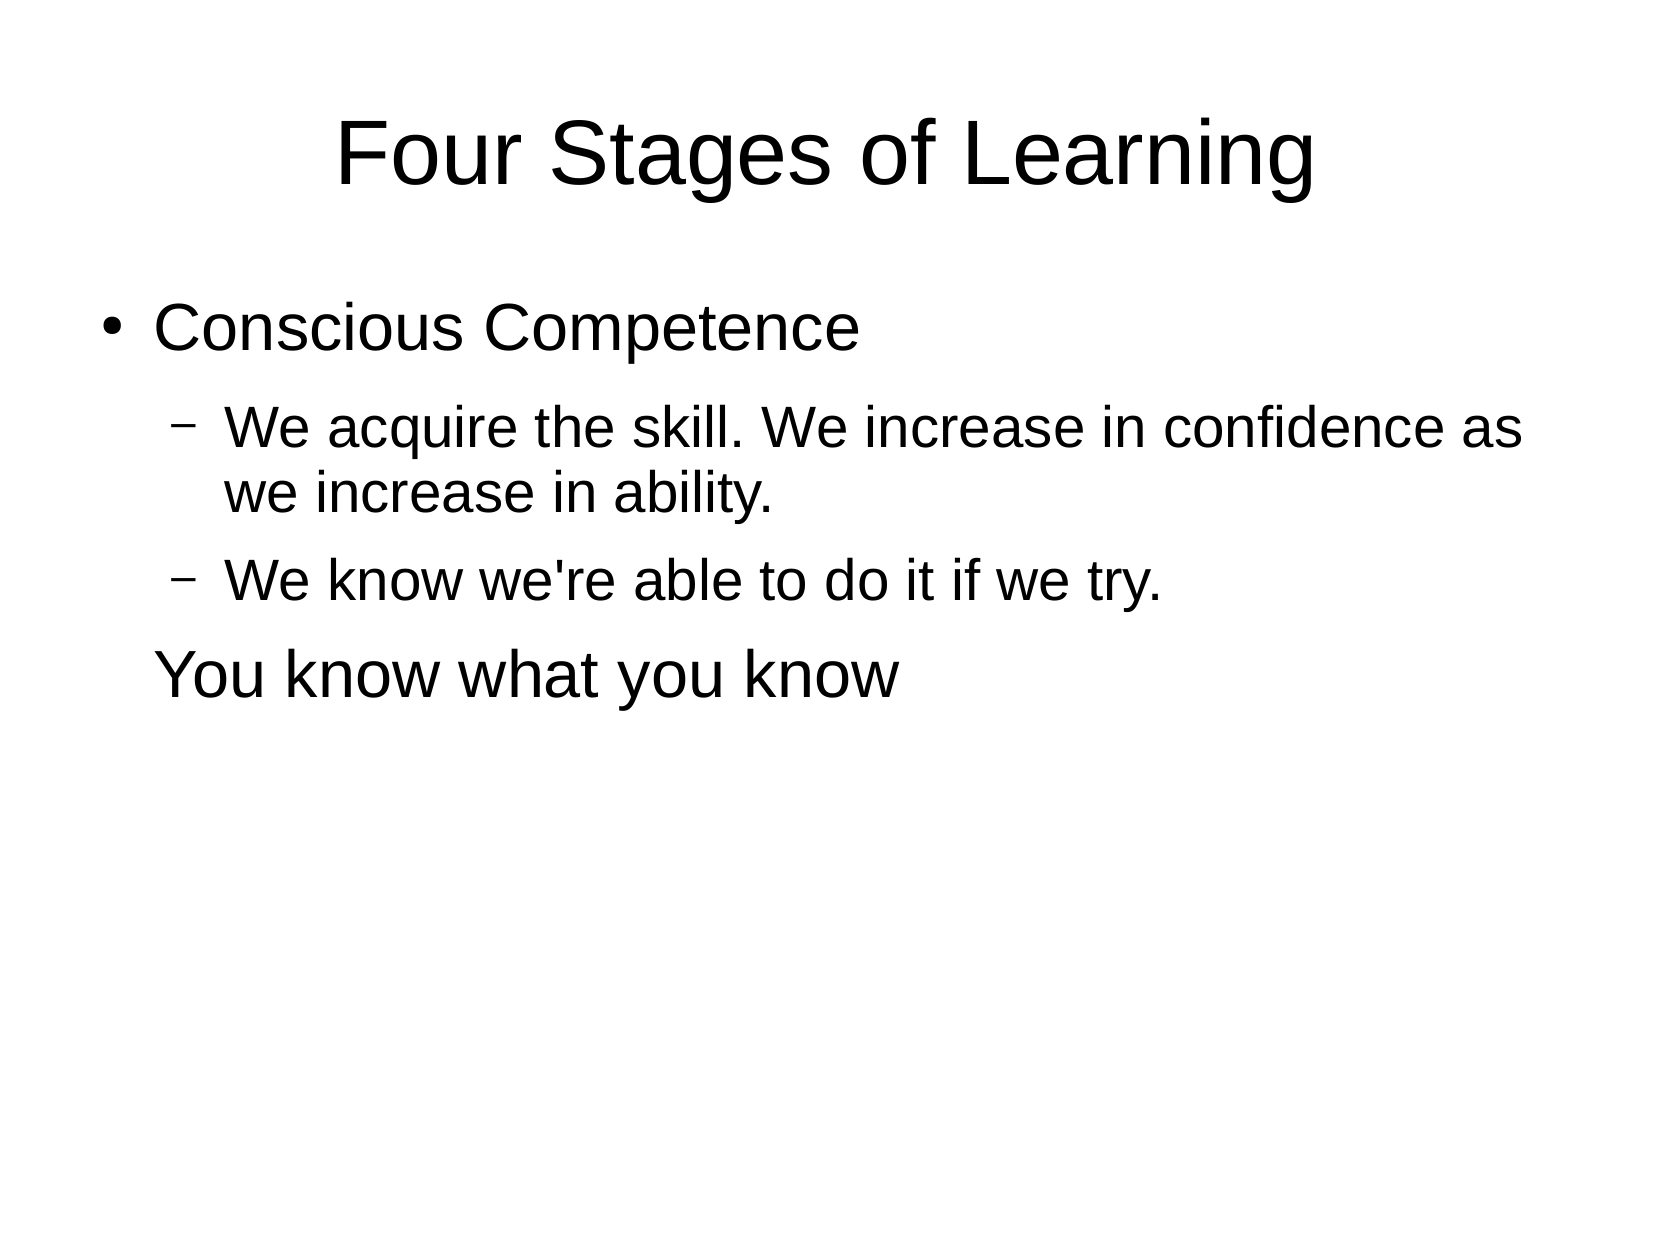

# Four Stages of Learning
Conscious Competence
We acquire the skill. We increase in confidence as we increase in ability.
We know we're able to do it if we try.
You know what you know